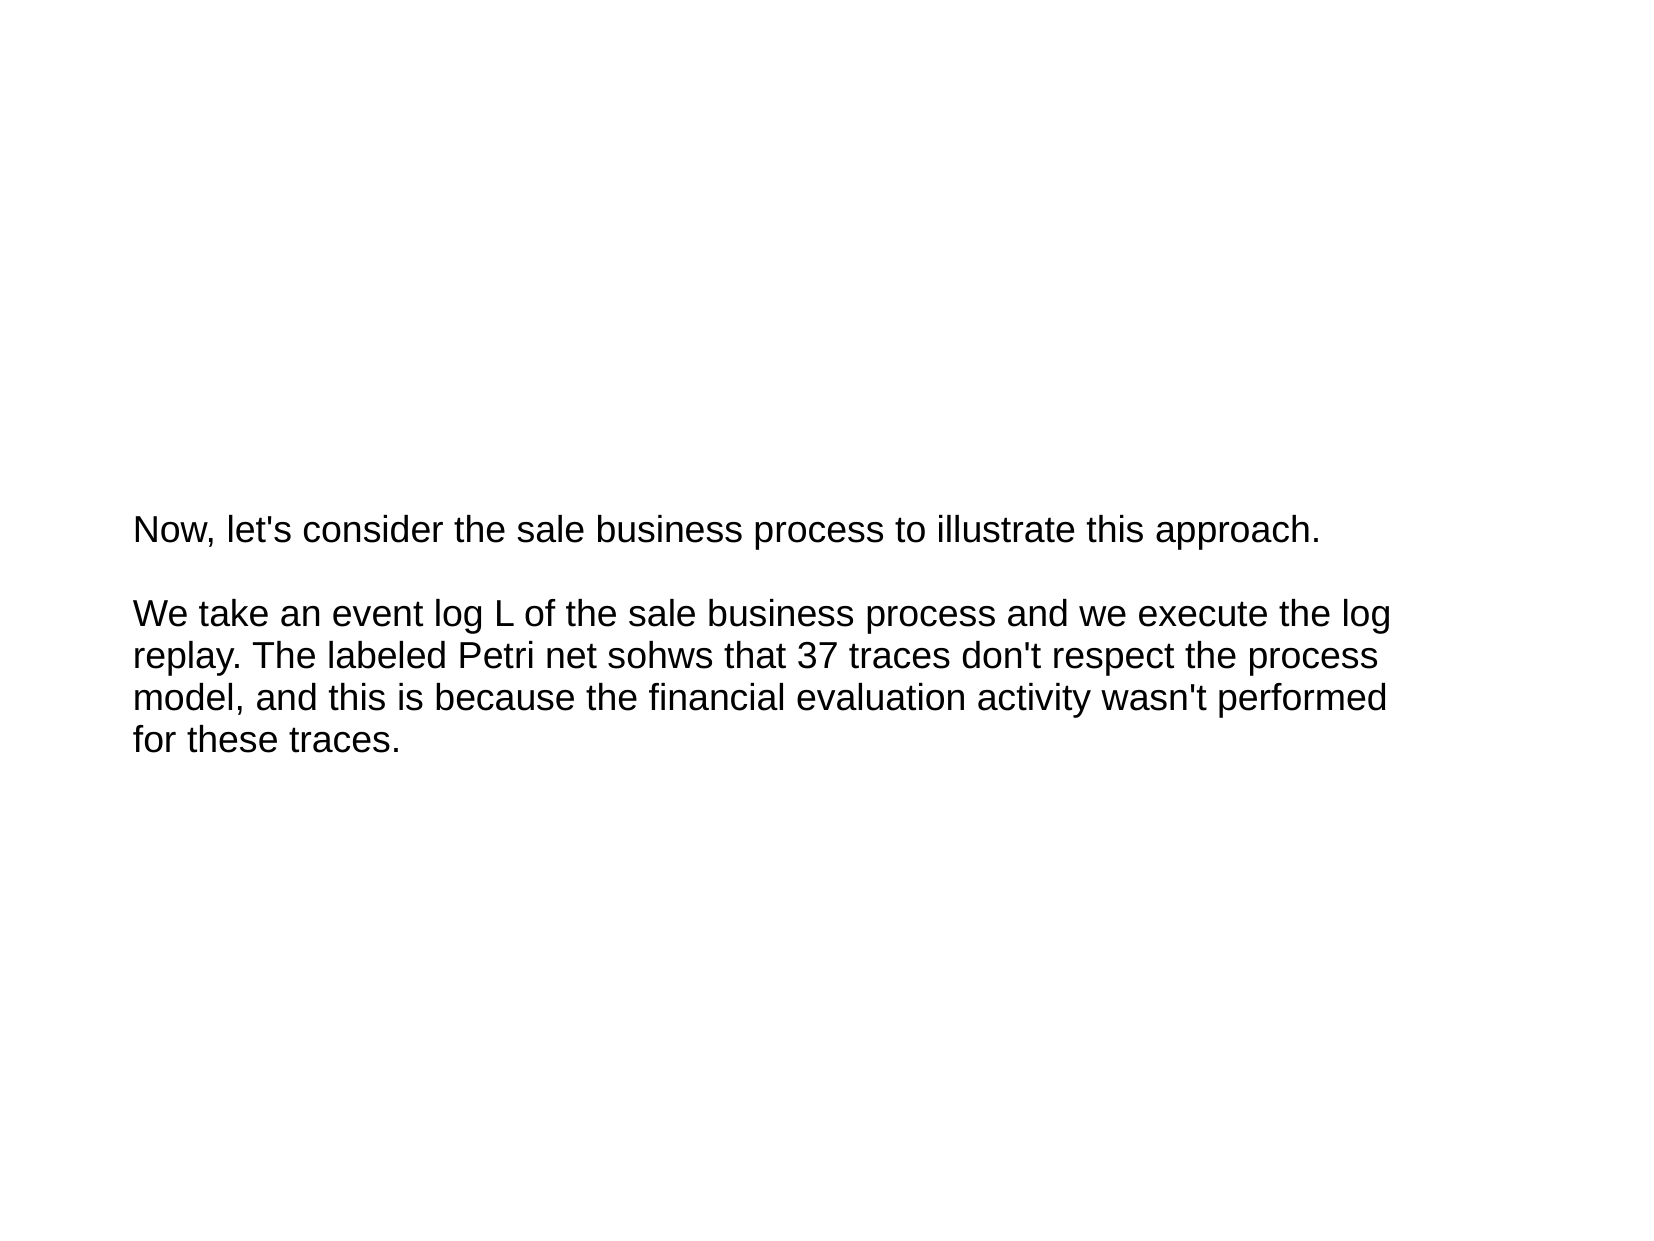

Now, let's consider the sale business process to illustrate this approach.
We take an event log L of the sale business process and we execute the log replay. The labeled Petri net sohws that 37 traces don't respect the process model, and this is because the financial evaluation activity wasn't performed for these traces.